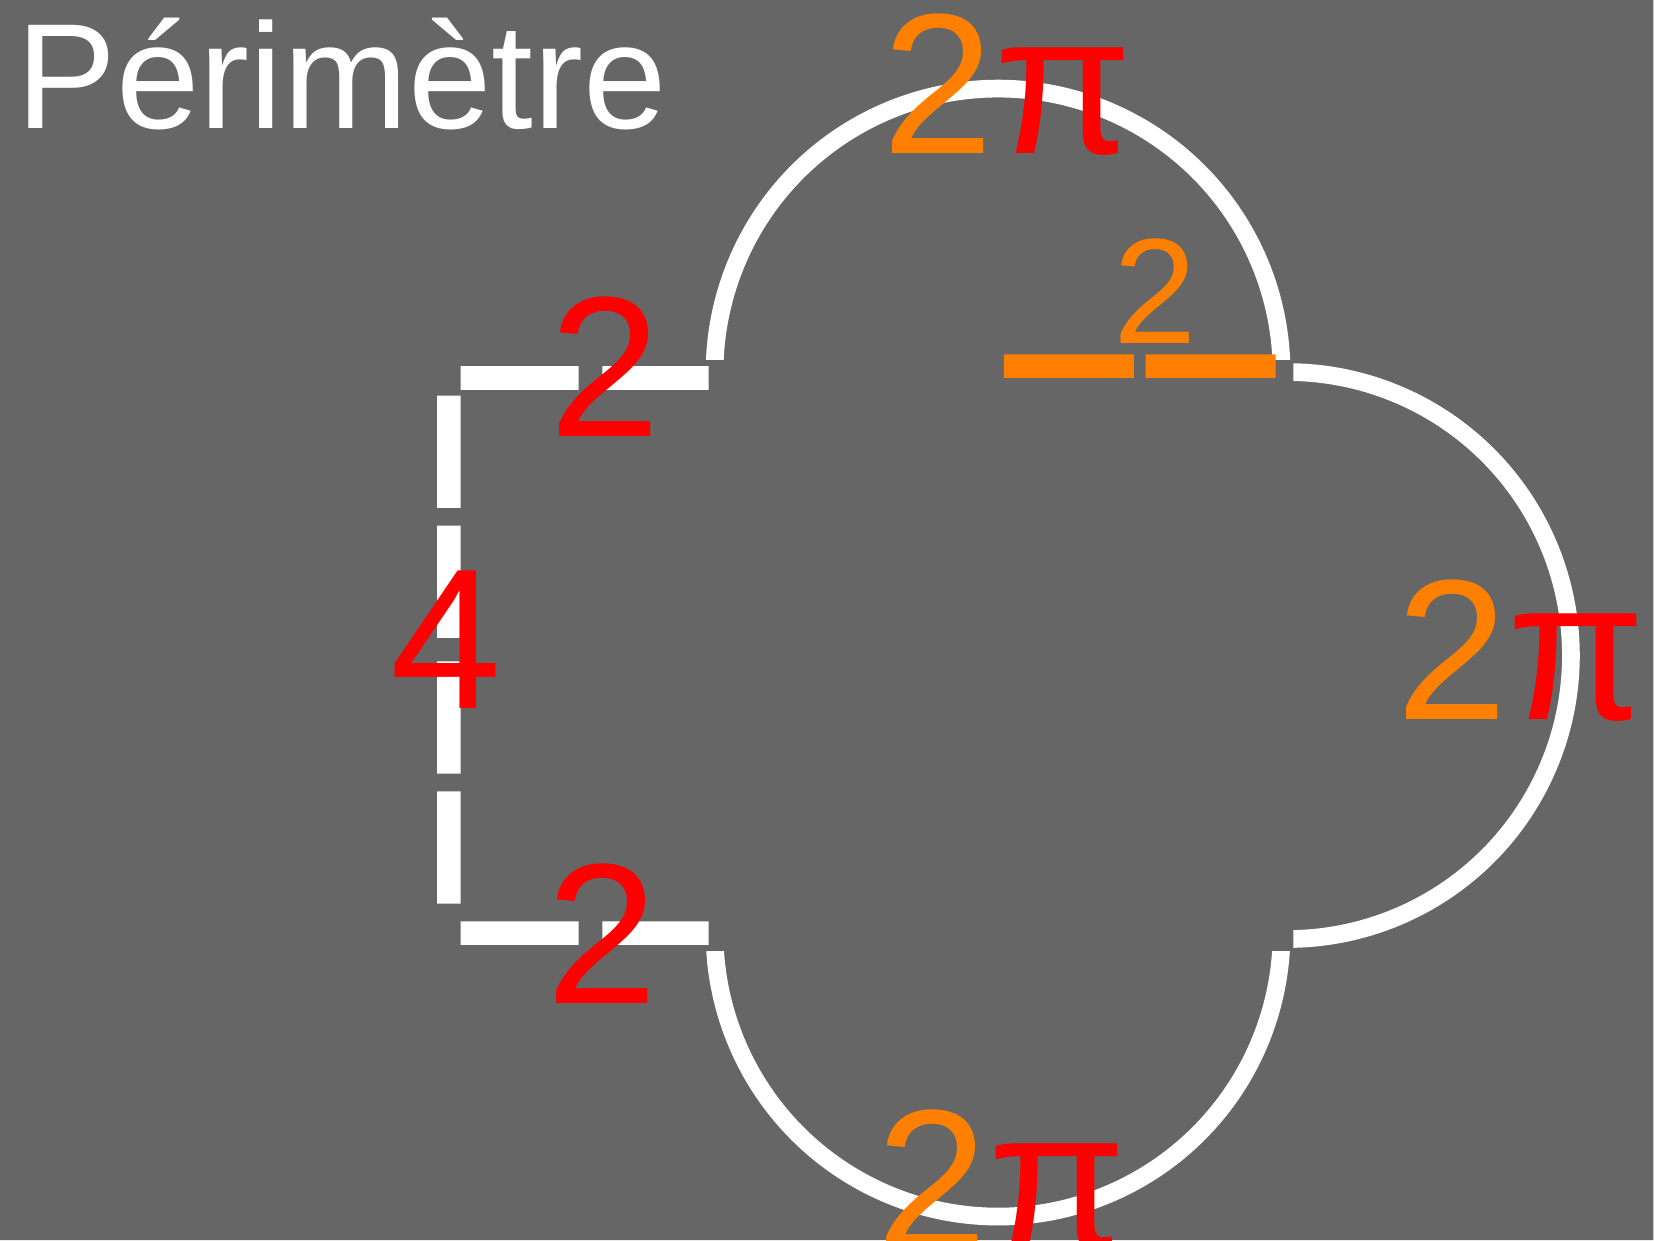

# Périmètre
2π
2
2
4
2π
2
2π